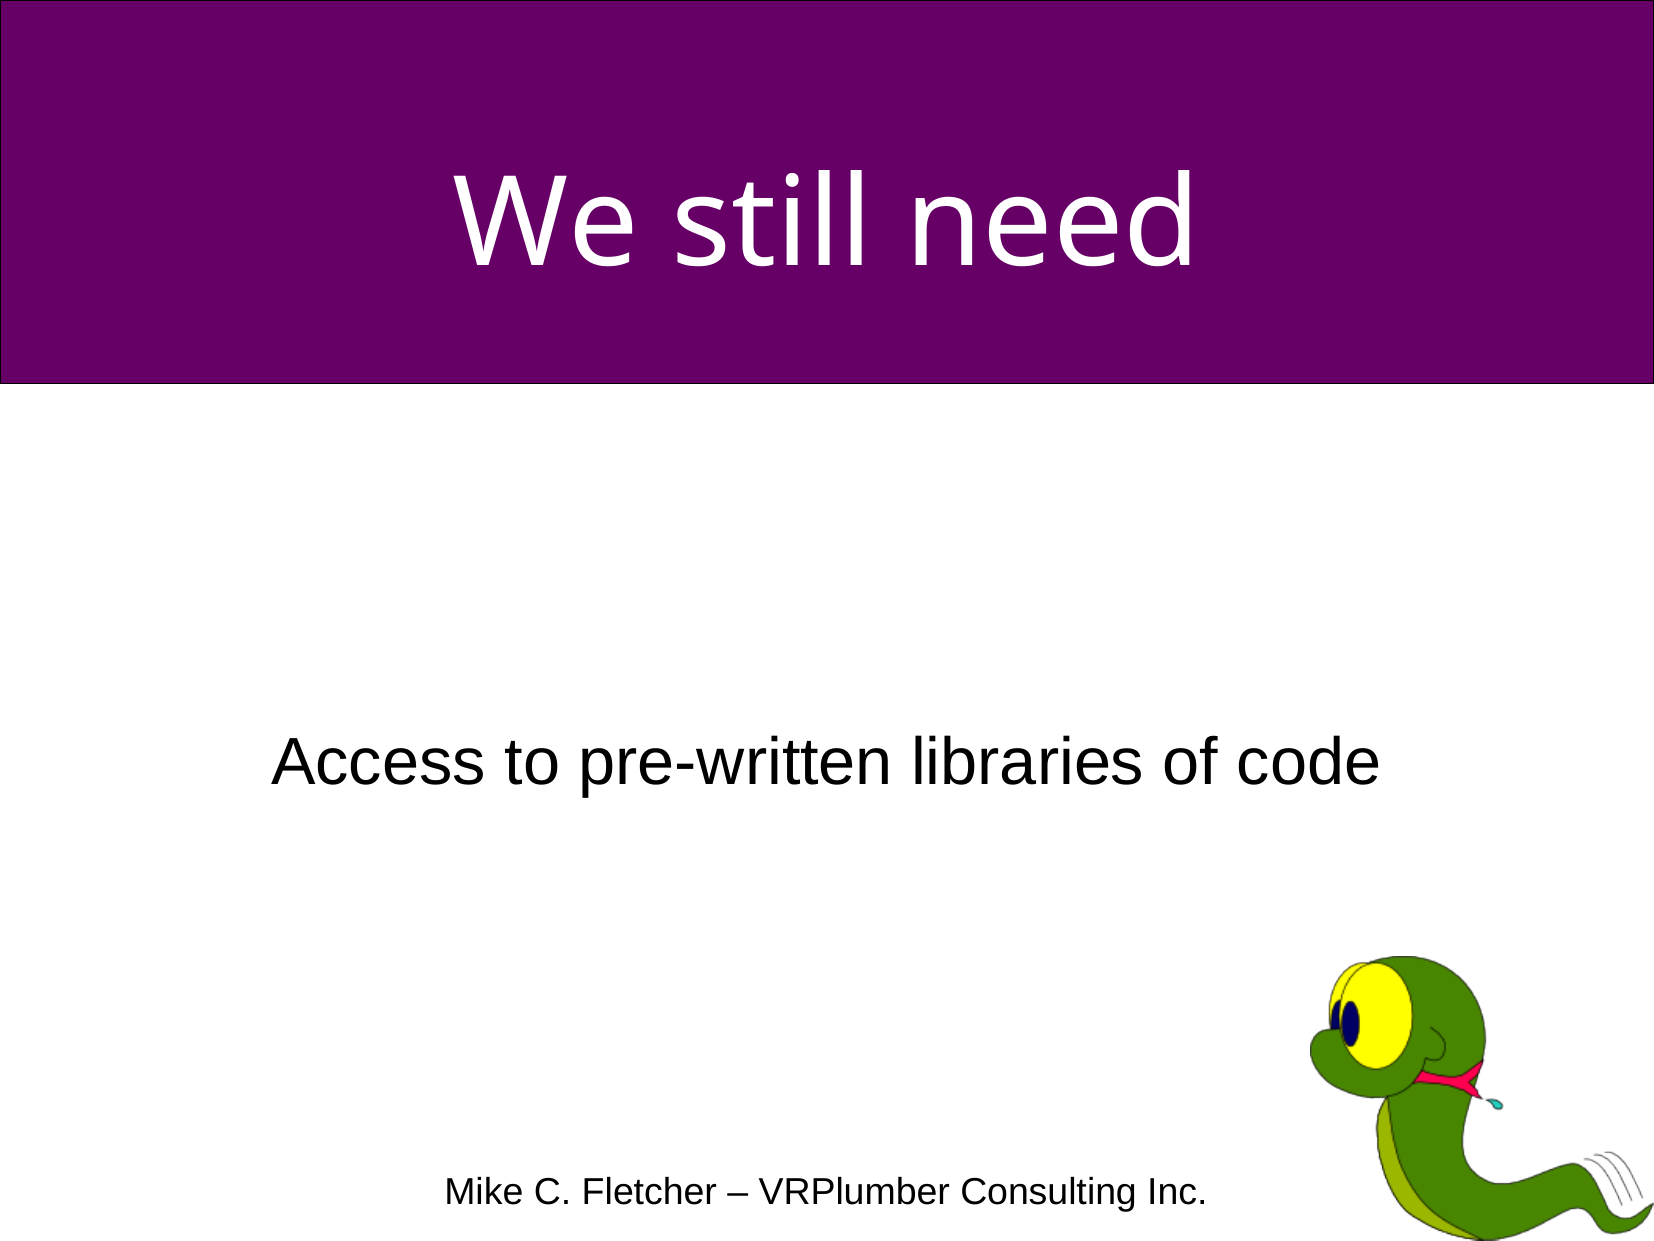

# We still need
Access to pre-written libraries of code